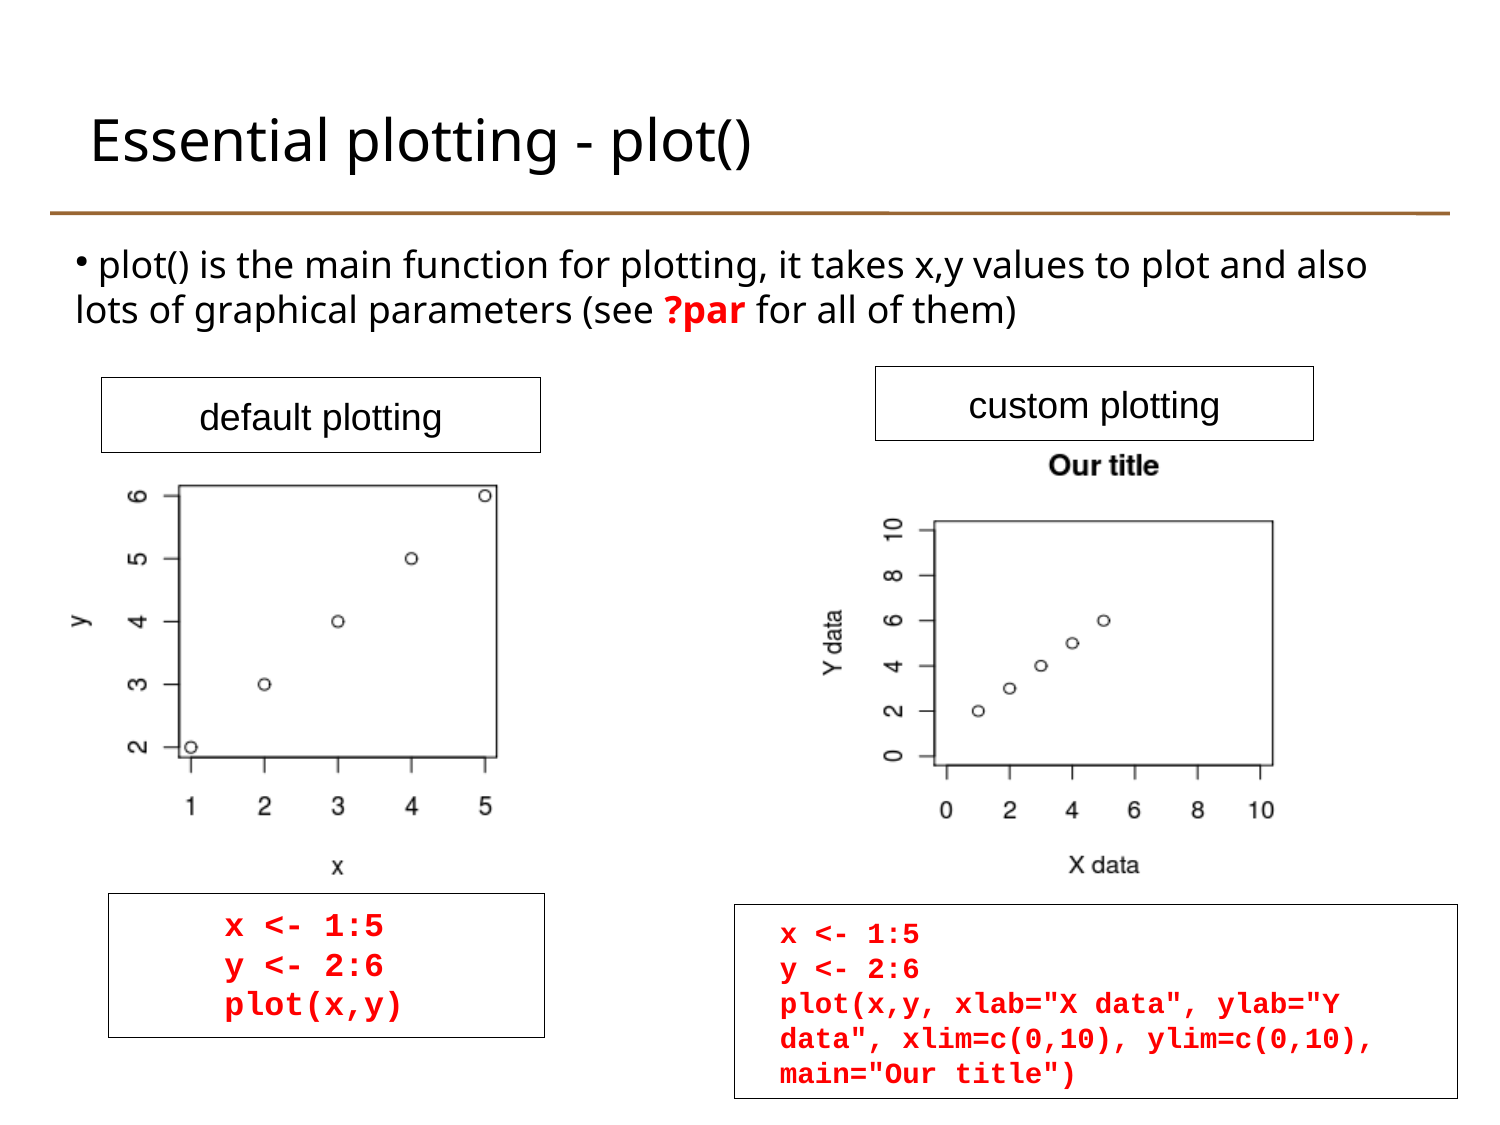

# Essential plotting - plot()
 plot() is the main function for plotting, it takes x,y values to plot and also lots of graphical parameters (see ?par for all of them)
custom plotting
default plotting
x <- 1:5
y <- 2:6
plot(x,y)
x <- 1:5
y <- 2:6
plot(x,y, xlab="X data", ylab="Y data", xlim=c(0,10), ylim=c(0,10), main="Our title")